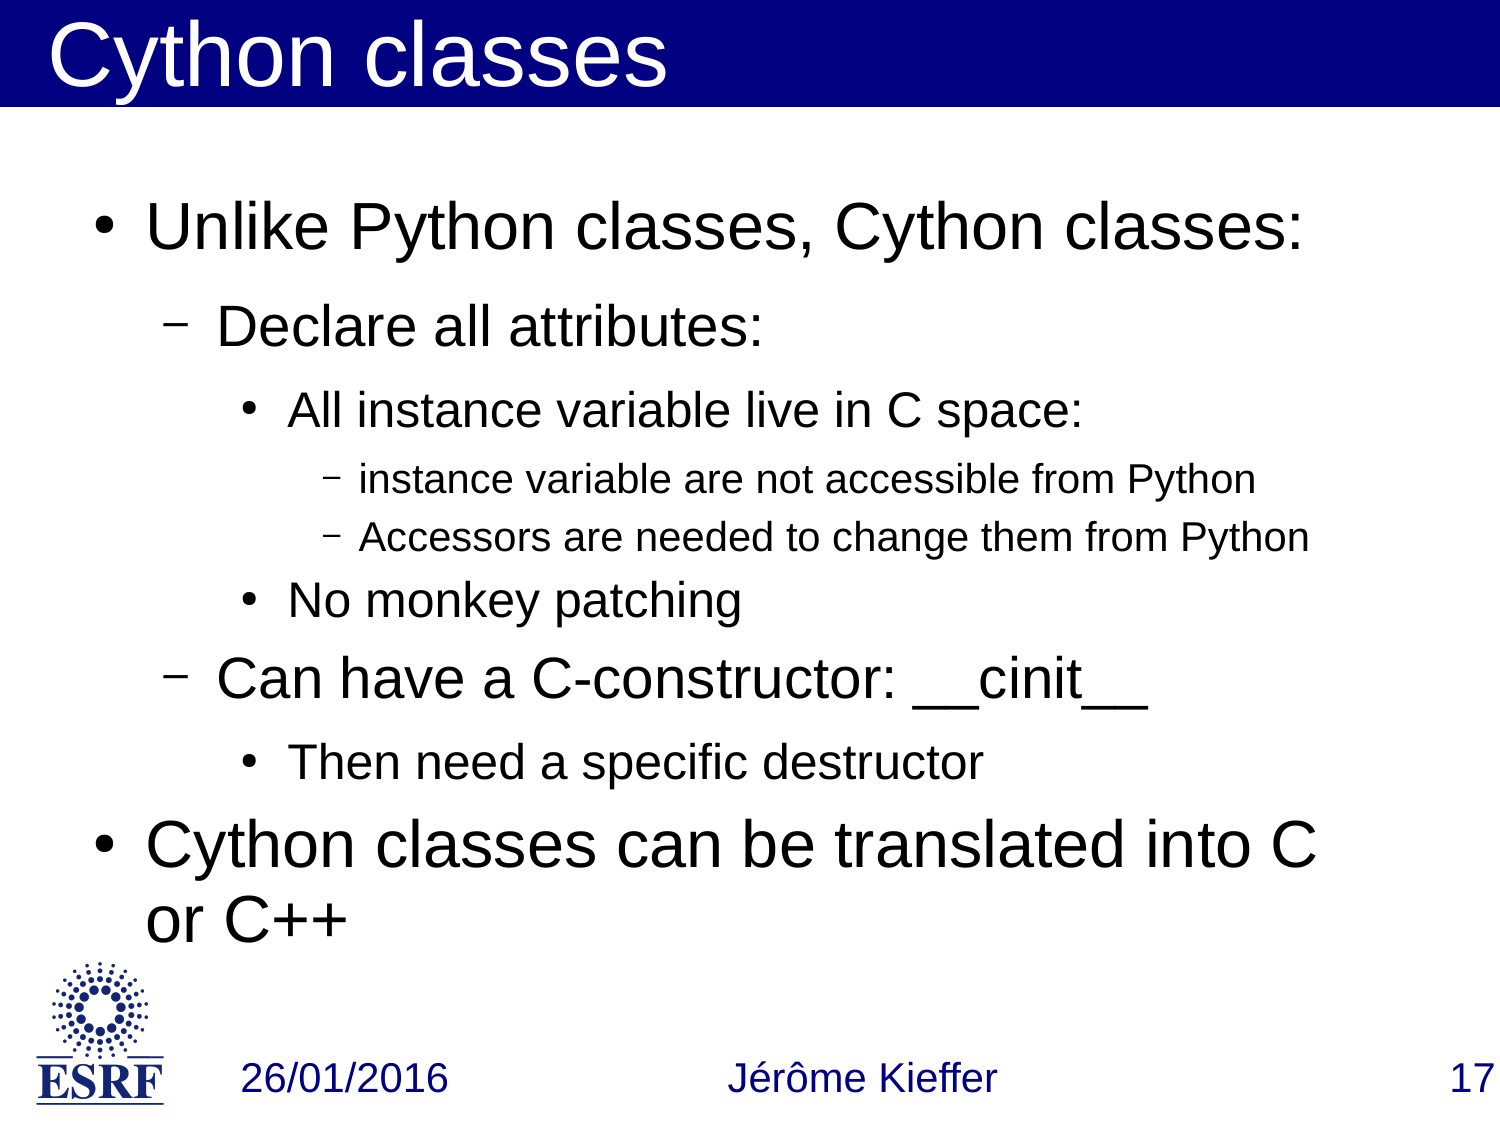

# Cython classes
Unlike Python classes, Cython classes:
Declare all attributes:
All instance variable live in C space:
instance variable are not accessible from Python
Accessors are needed to change them from Python
No monkey patching
Can have a C-constructor: __cinit__
Then need a specific destructor
Cython classes can be translated into C or C++
26/01/2016
Jérôme Kieffer
17